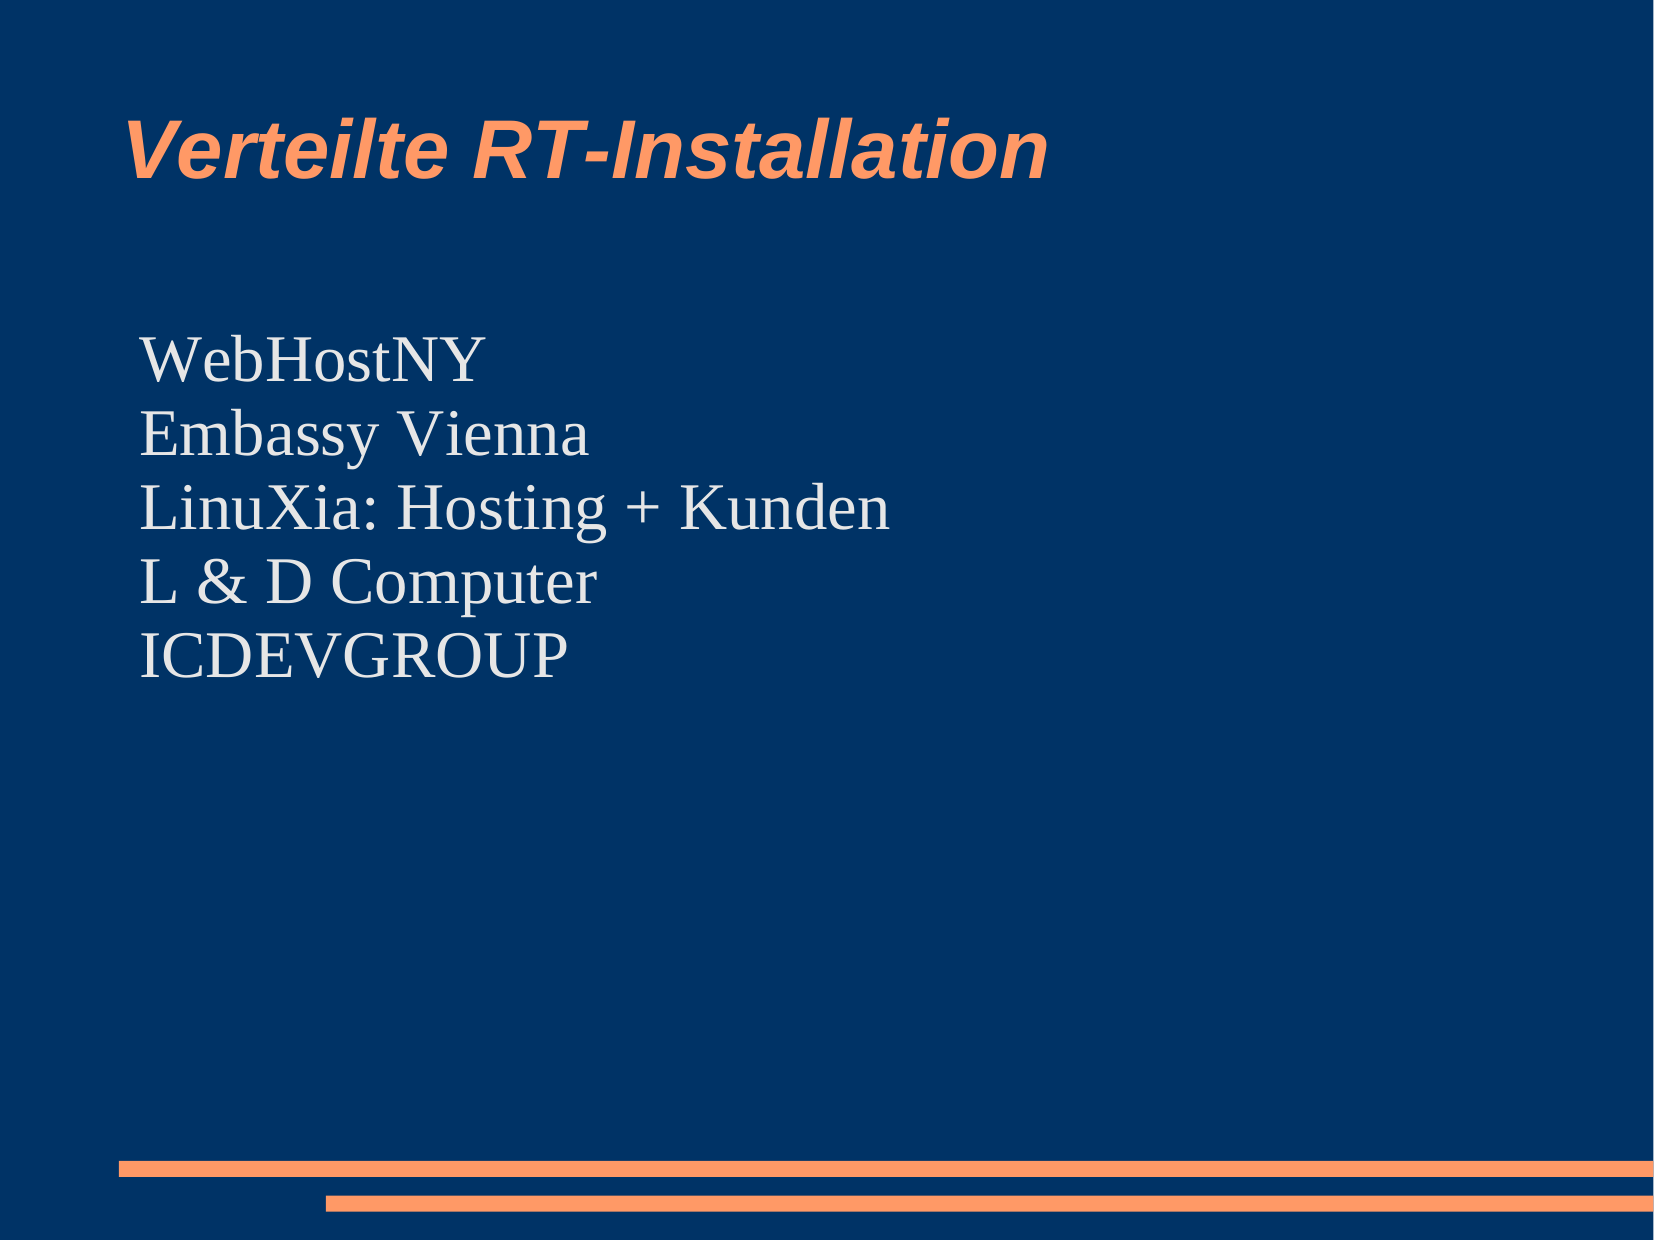

# Verteilte RT-Installation
WebHostNY
Embassy Vienna
LinuXia: Hosting + Kunden
L & D Computer
ICDEVGROUP